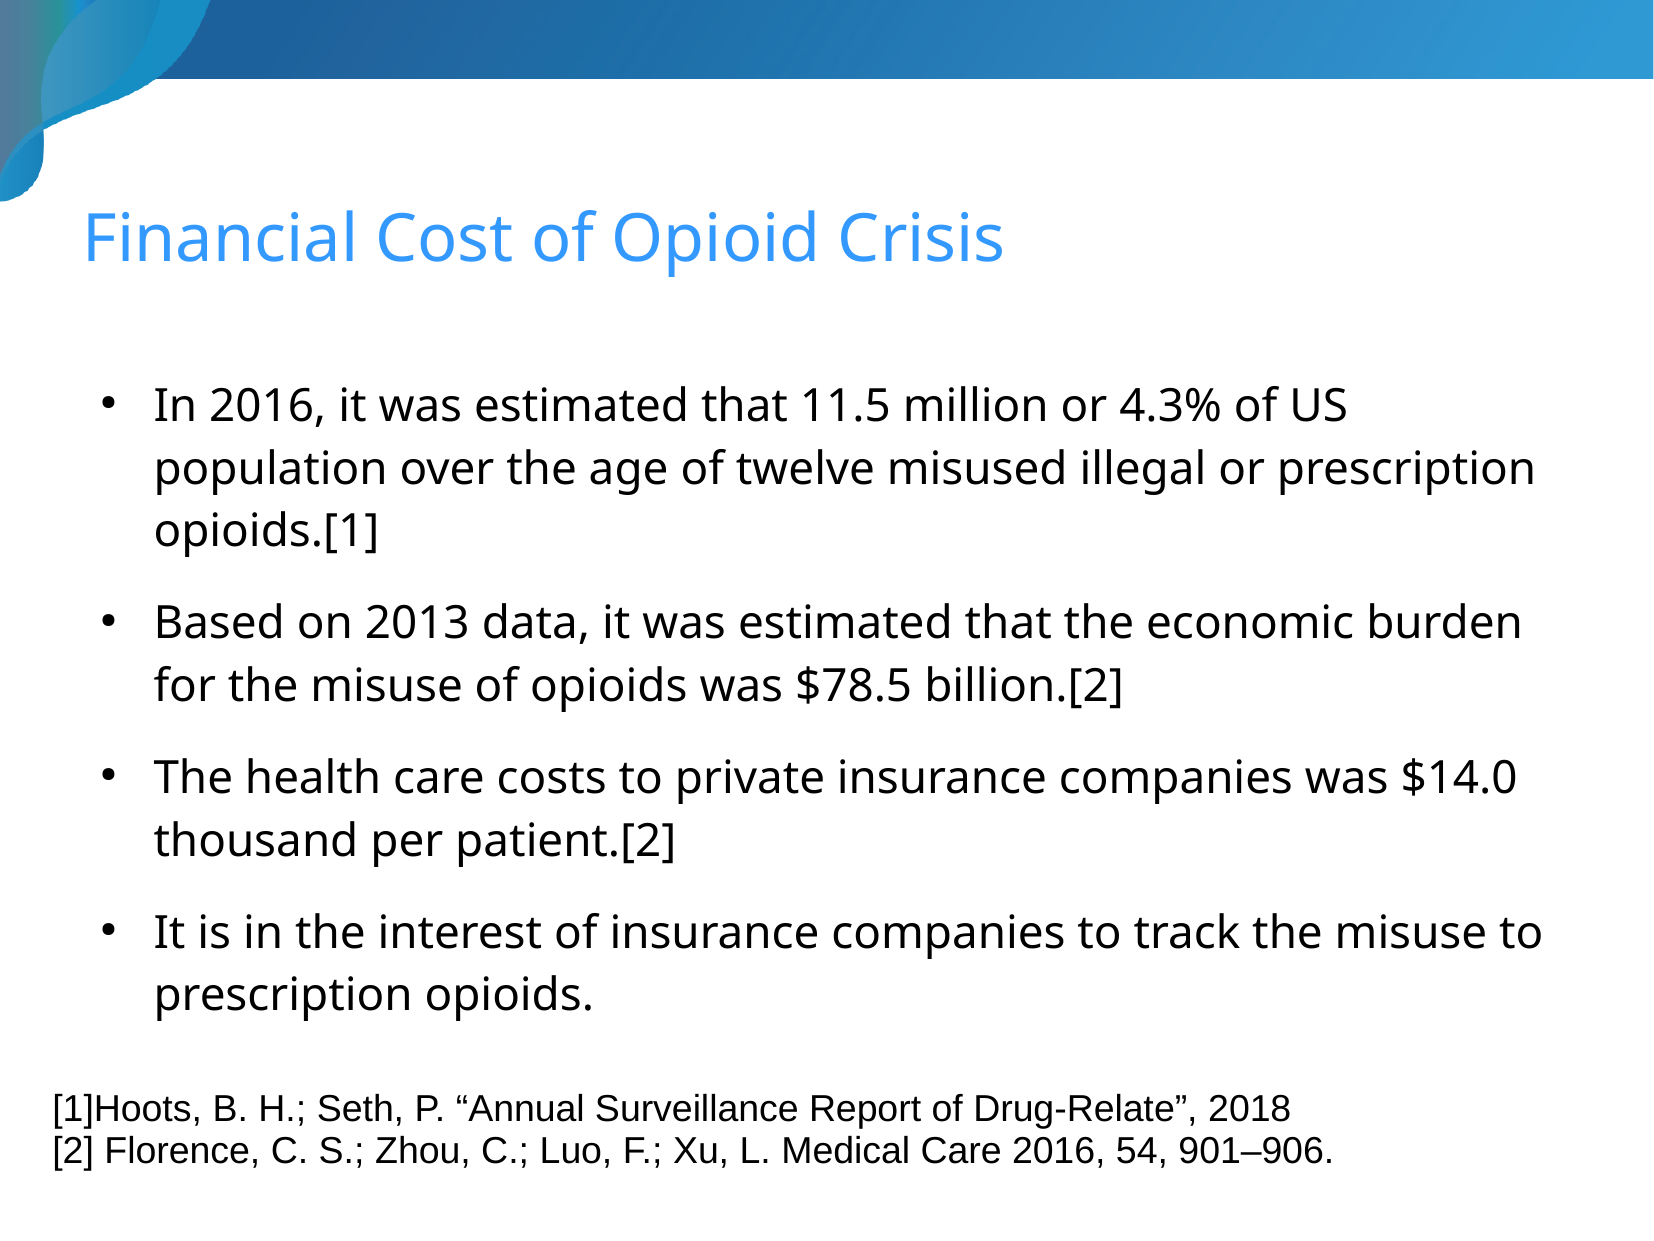

# Financial Cost of Opioid Crisis
In 2016, it was estimated that 11.5 million or 4.3% of US population over the age of twelve misused illegal or prescription opioids.[1]
Based on 2013 data, it was estimated that the economic burden for the misuse of opioids was $78.5 billion.[2]
The health care costs to private insurance companies was $14.0 thousand per patient.[2]
It is in the interest of insurance companies to track the misuse to prescription opioids.
[1]Hoots, B. H.; Seth, P. “Annual Surveillance Report of Drug-Relate”, 2018
[2] Florence, C. S.; Zhou, C.; Luo, F.; Xu, L. Medical Care 2016, 54, 901–906.